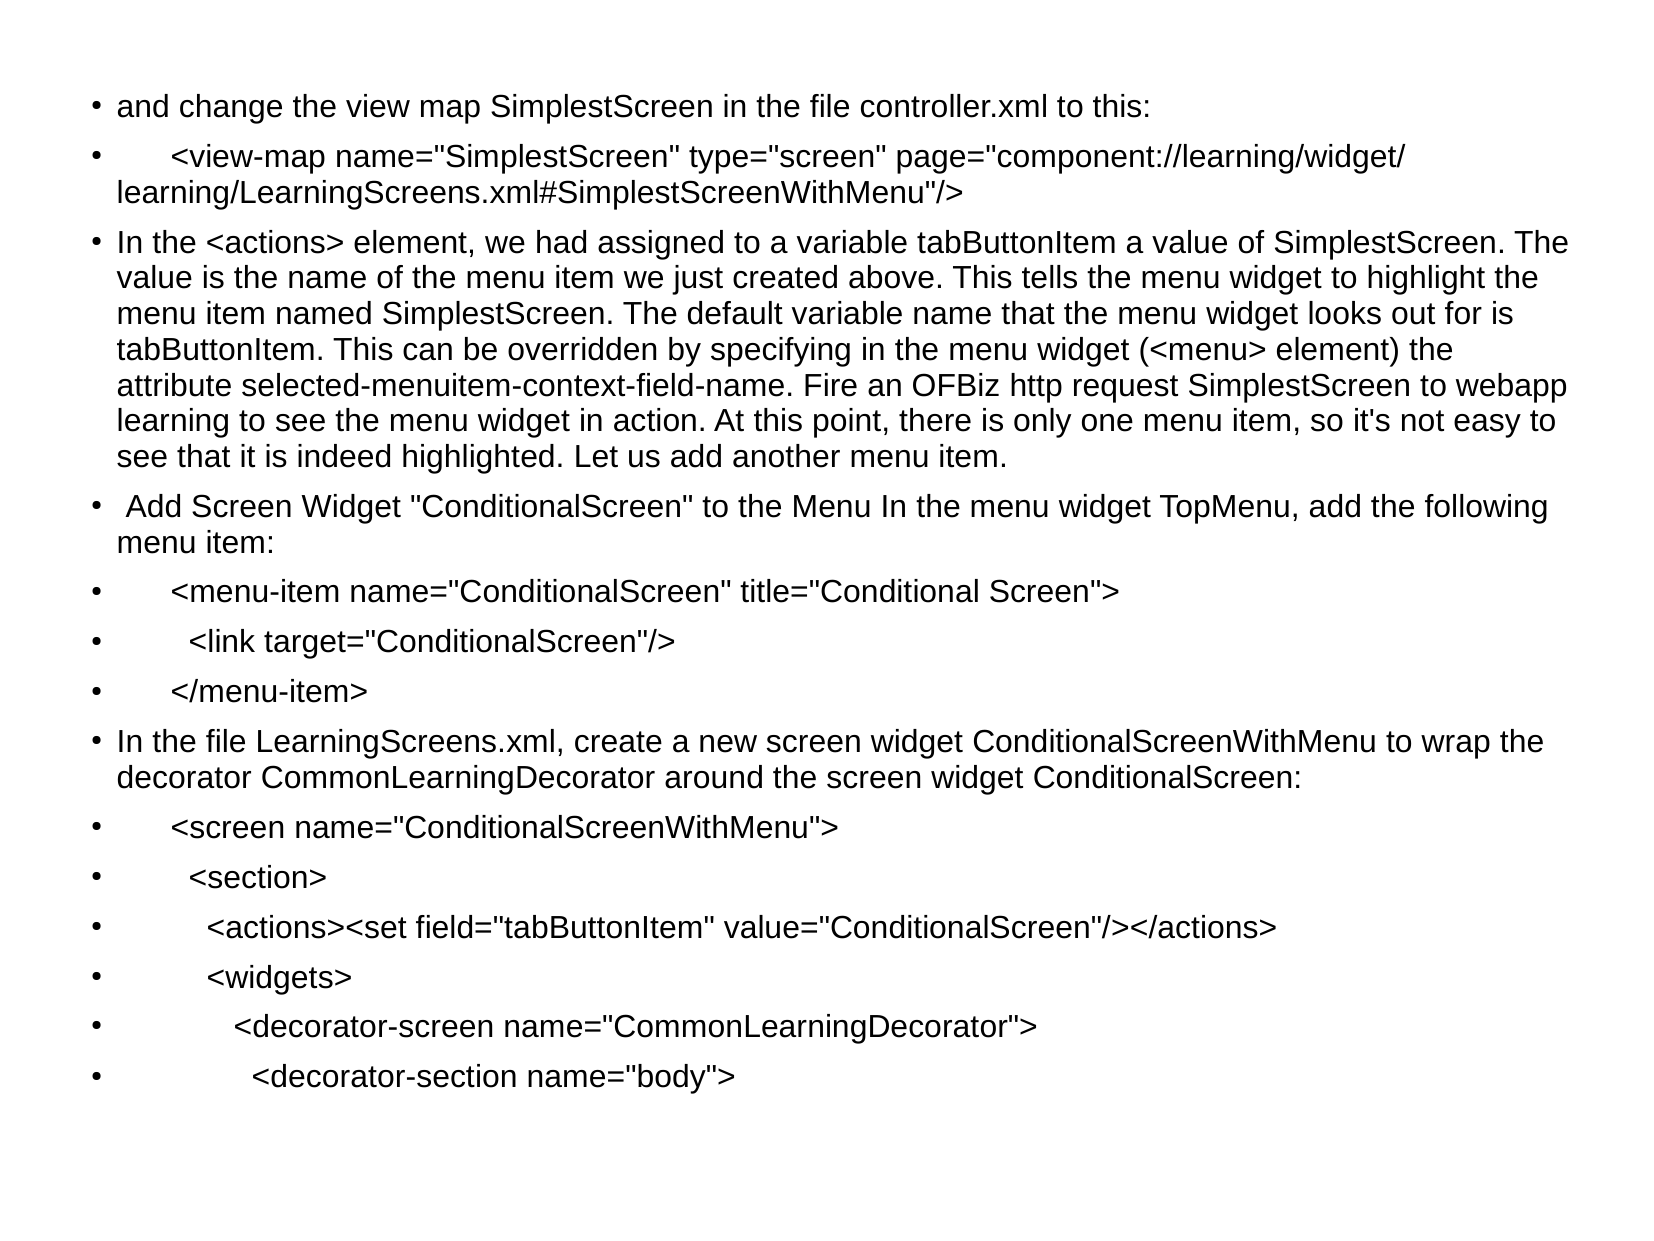

# and change the view map SimplestScreen in the file controller.xml to this:
 <view-map name="SimplestScreen" type="screen" page="component://learning/widget/ learning/LearningScreens.xml#SimplestScreenWithMenu"/>
In the <actions> element, we had assigned to a variable tabButtonItem a value of SimplestScreen. The value is the name of the menu item we just created above. This tells the menu widget to highlight the menu item named SimplestScreen. The default variable name that the menu widget looks out for is tabButtonItem. This can be overridden by specifying in the menu widget (<menu> element) the attribute selected-menuitem-context-field-name. Fire an OFBiz http request SimplestScreen to webapp learning to see the menu widget in action. At this point, there is only one menu item, so it's not easy to see that it is indeed highlighted. Let us add another menu item.
 Add Screen Widget "ConditionalScreen" to the Menu In the menu widget TopMenu, add the following menu item:
 <menu-item name="ConditionalScreen" title="Conditional Screen">
 <link target="ConditionalScreen"/>
 </menu-item>
In the file LearningScreens.xml, create a new screen widget ConditionalScreenWithMenu to wrap the decorator CommonLearningDecorator around the screen widget ConditionalScreen:
 <screen name="ConditionalScreenWithMenu">
 <section>
 <actions><set field="tabButtonItem" value="ConditionalScreen"/></actions>
 <widgets>
 <decorator-screen name="CommonLearningDecorator">
 <decorator-section name="body">